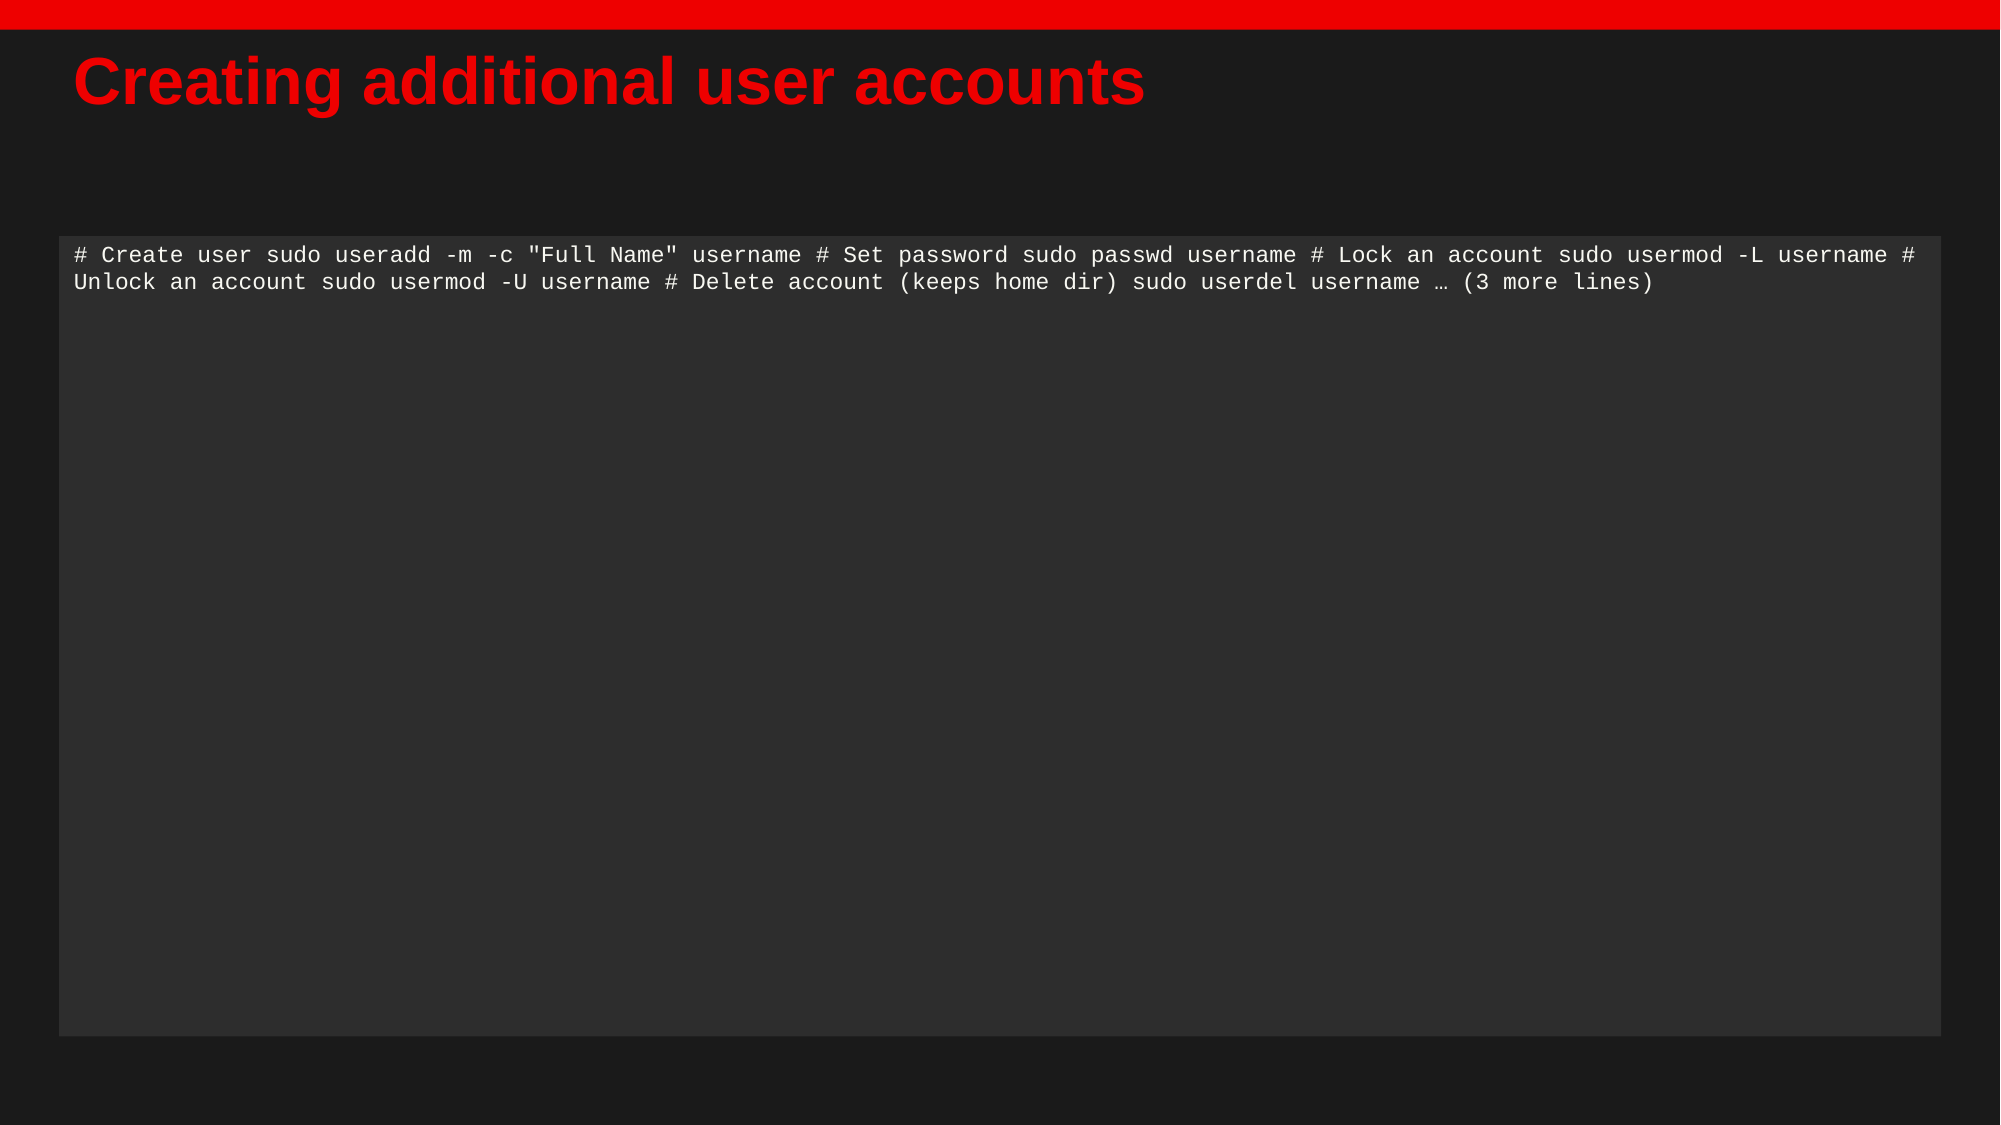

Creating additional user accounts
# Create user sudo useradd -m -c "Full Name" username # Set password sudo passwd username # Lock an account sudo usermod -L username # Unlock an account sudo usermod -U username # Delete account (keeps home dir) sudo userdel username … (3 more lines)